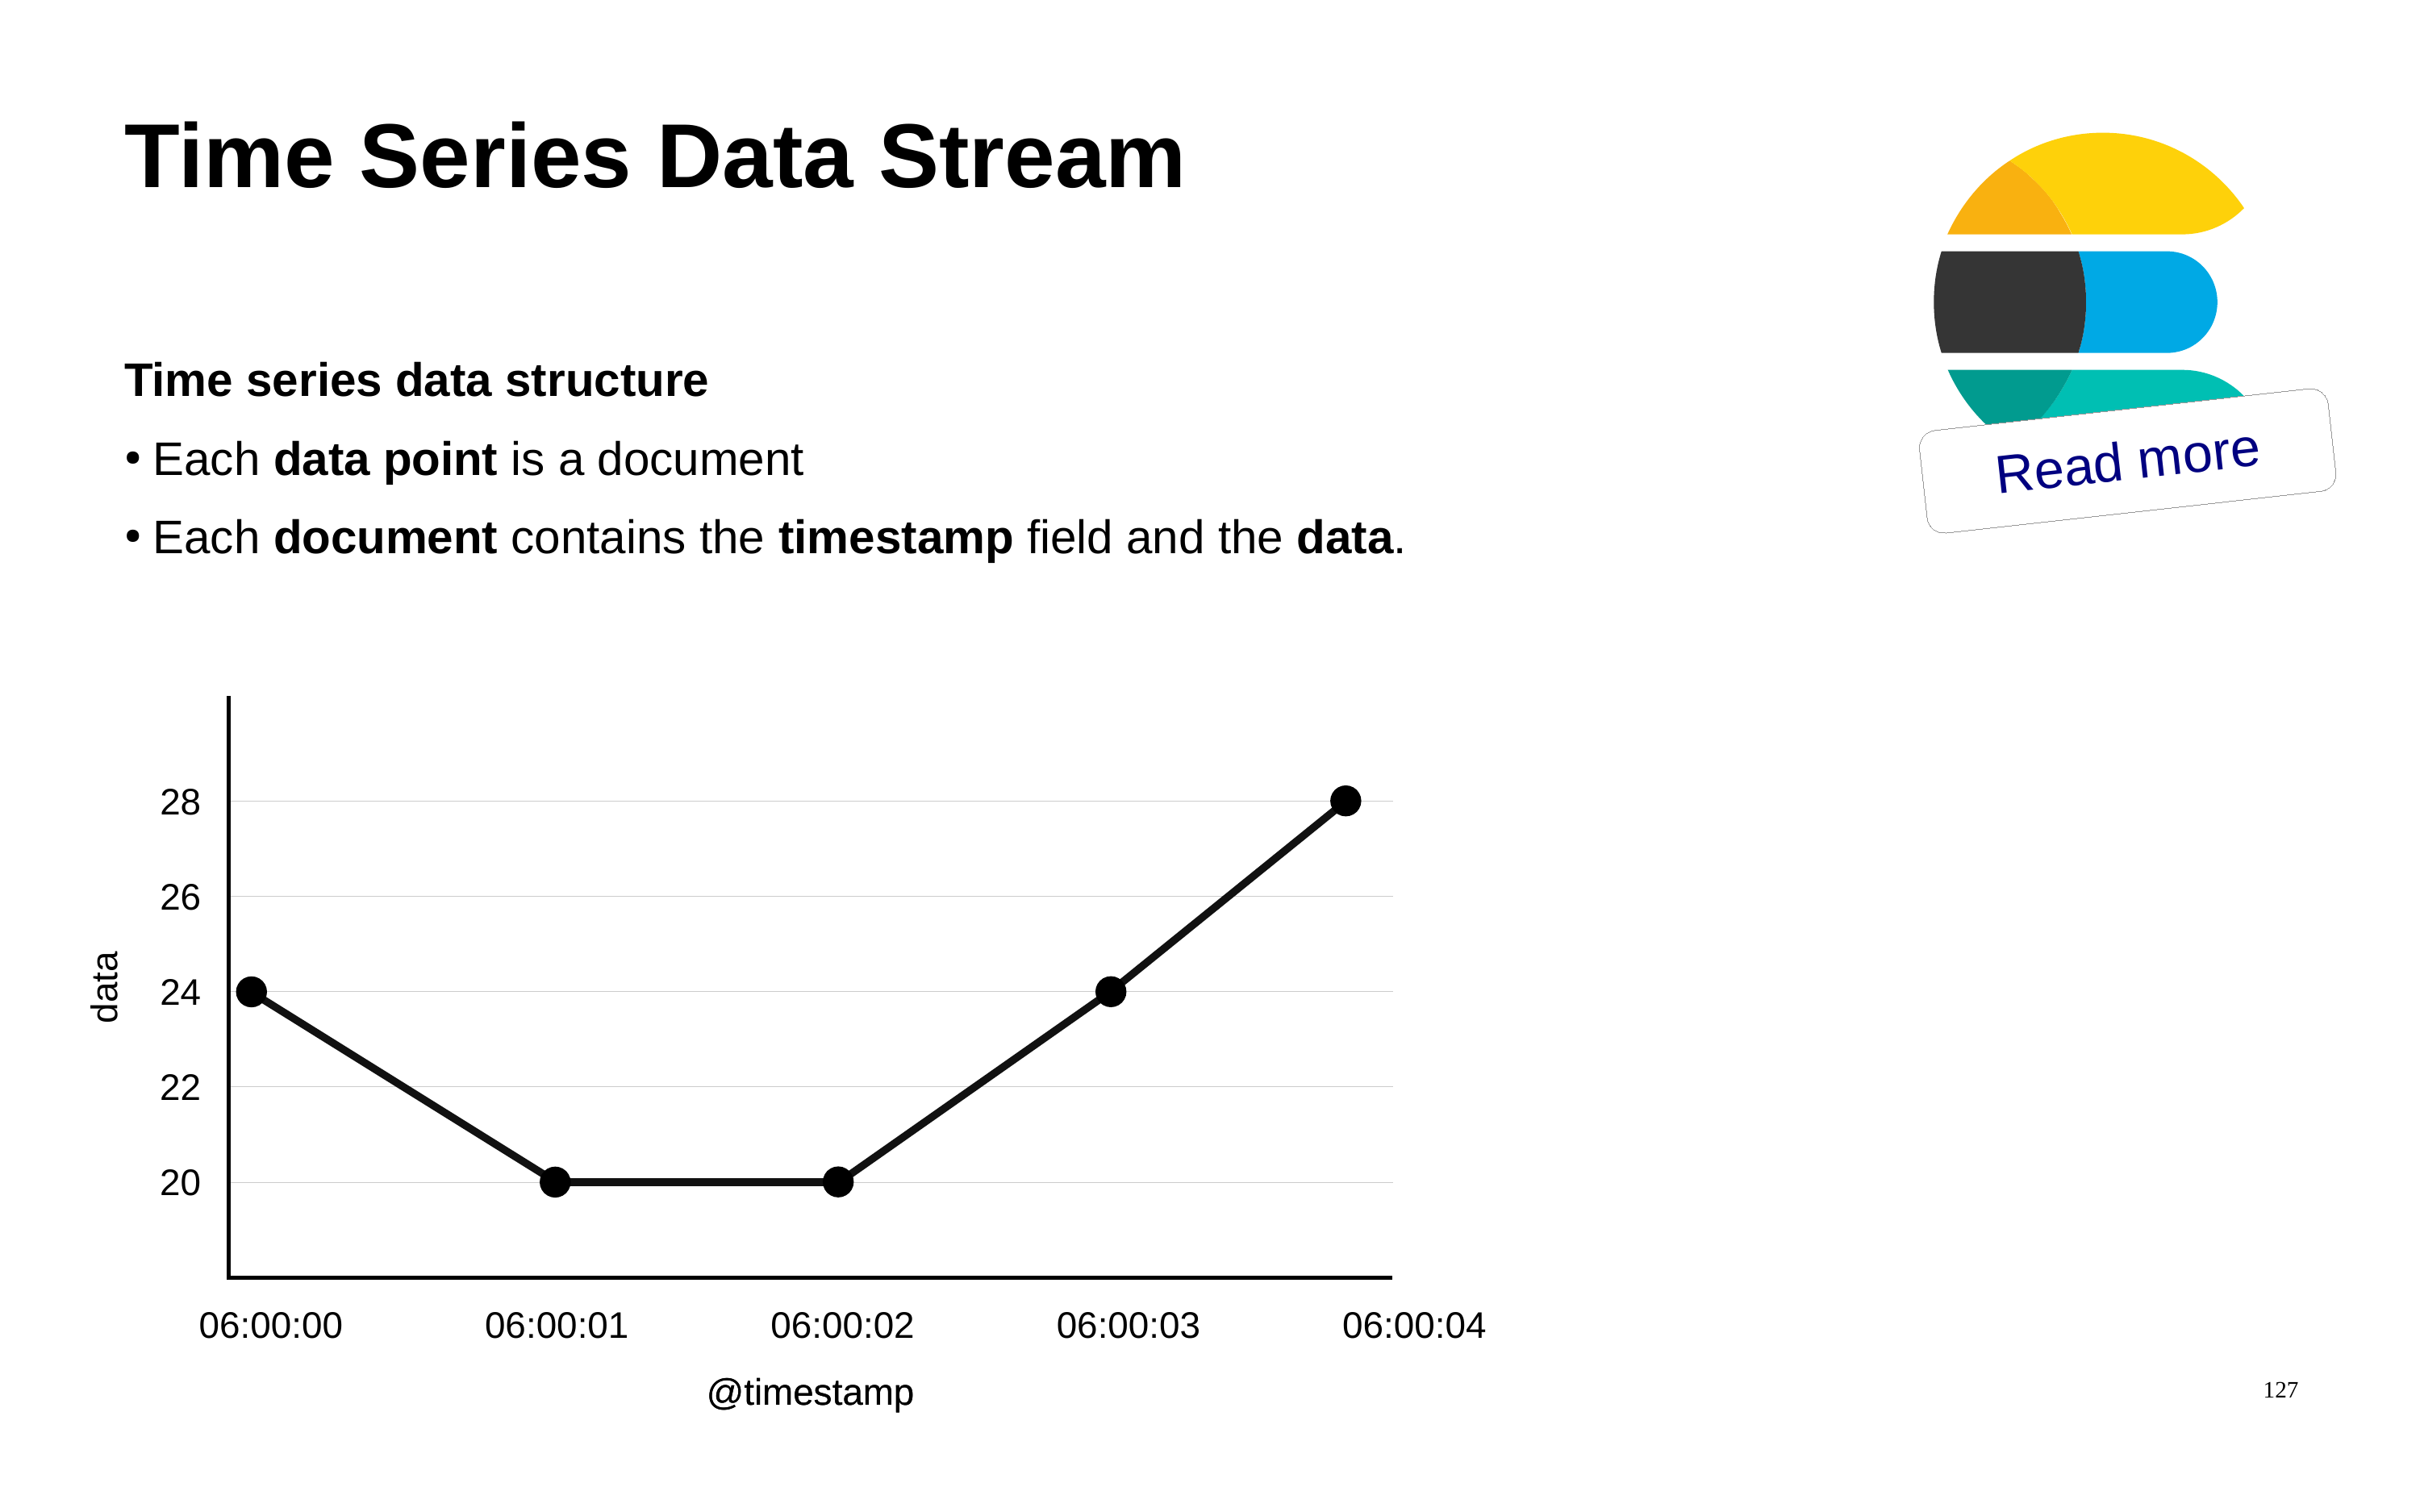

Time Series Data Stream
Time series data structure
Each data point is a document
Each document contains the timestamp field and the data.
Read more
28
26
data
24
22
20
06:00:00
06:00:01
06:00:02
06:00:03
06:00:04
@timestamp
@timestamp
127